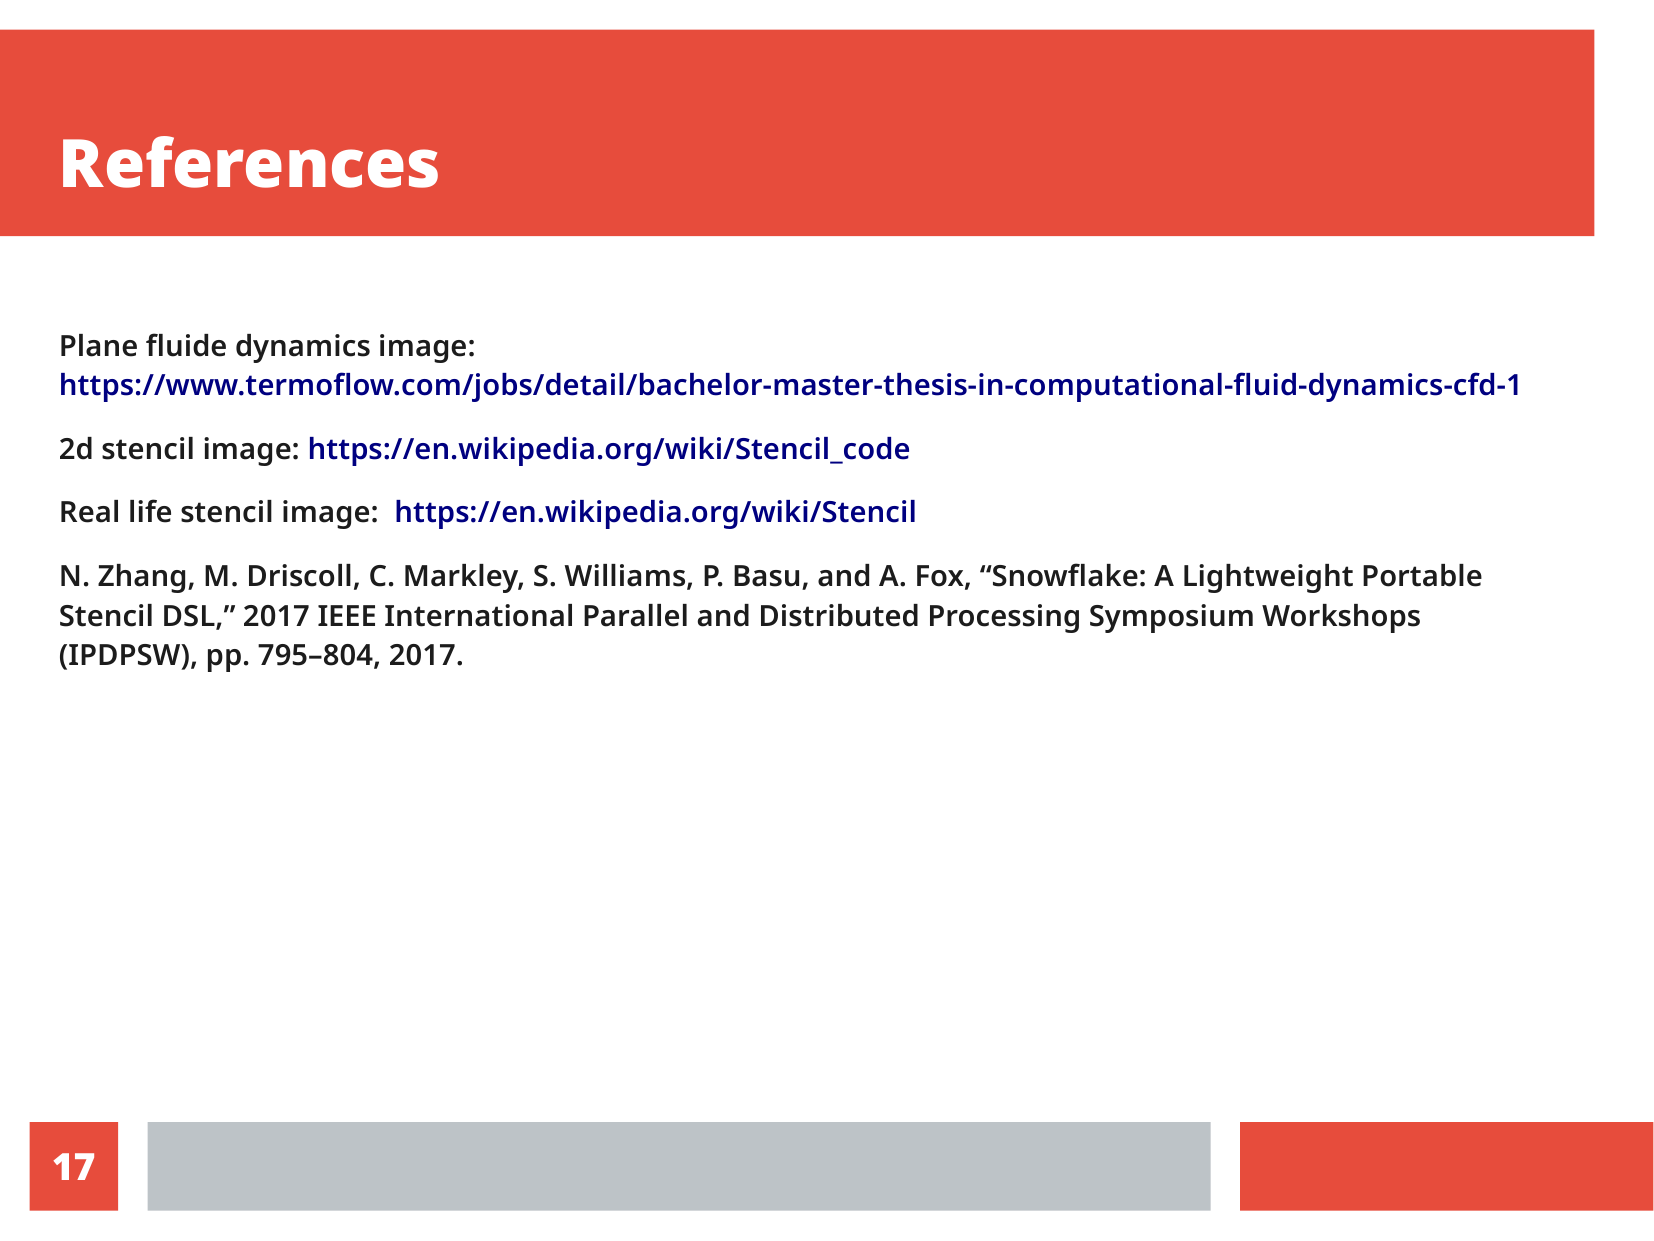

# References
Plane fluide dynamics image: https://www.termoflow.com/jobs/detail/bachelor-master-thesis-in-computational-fluid-dynamics-cfd-1
2d stencil image: https://en.wikipedia.org/wiki/Stencil_code
Real life stencil image: https://en.wikipedia.org/wiki/Stencil
N. Zhang, M. Driscoll, C. Markley, S. Williams, P. Basu, and A. Fox, “Snowflake: A Lightweight Portable Stencil DSL,” 2017 IEEE International Parallel and Distributed Processing Symposium Workshops (IPDPSW), pp. 795–804, 2017.
17